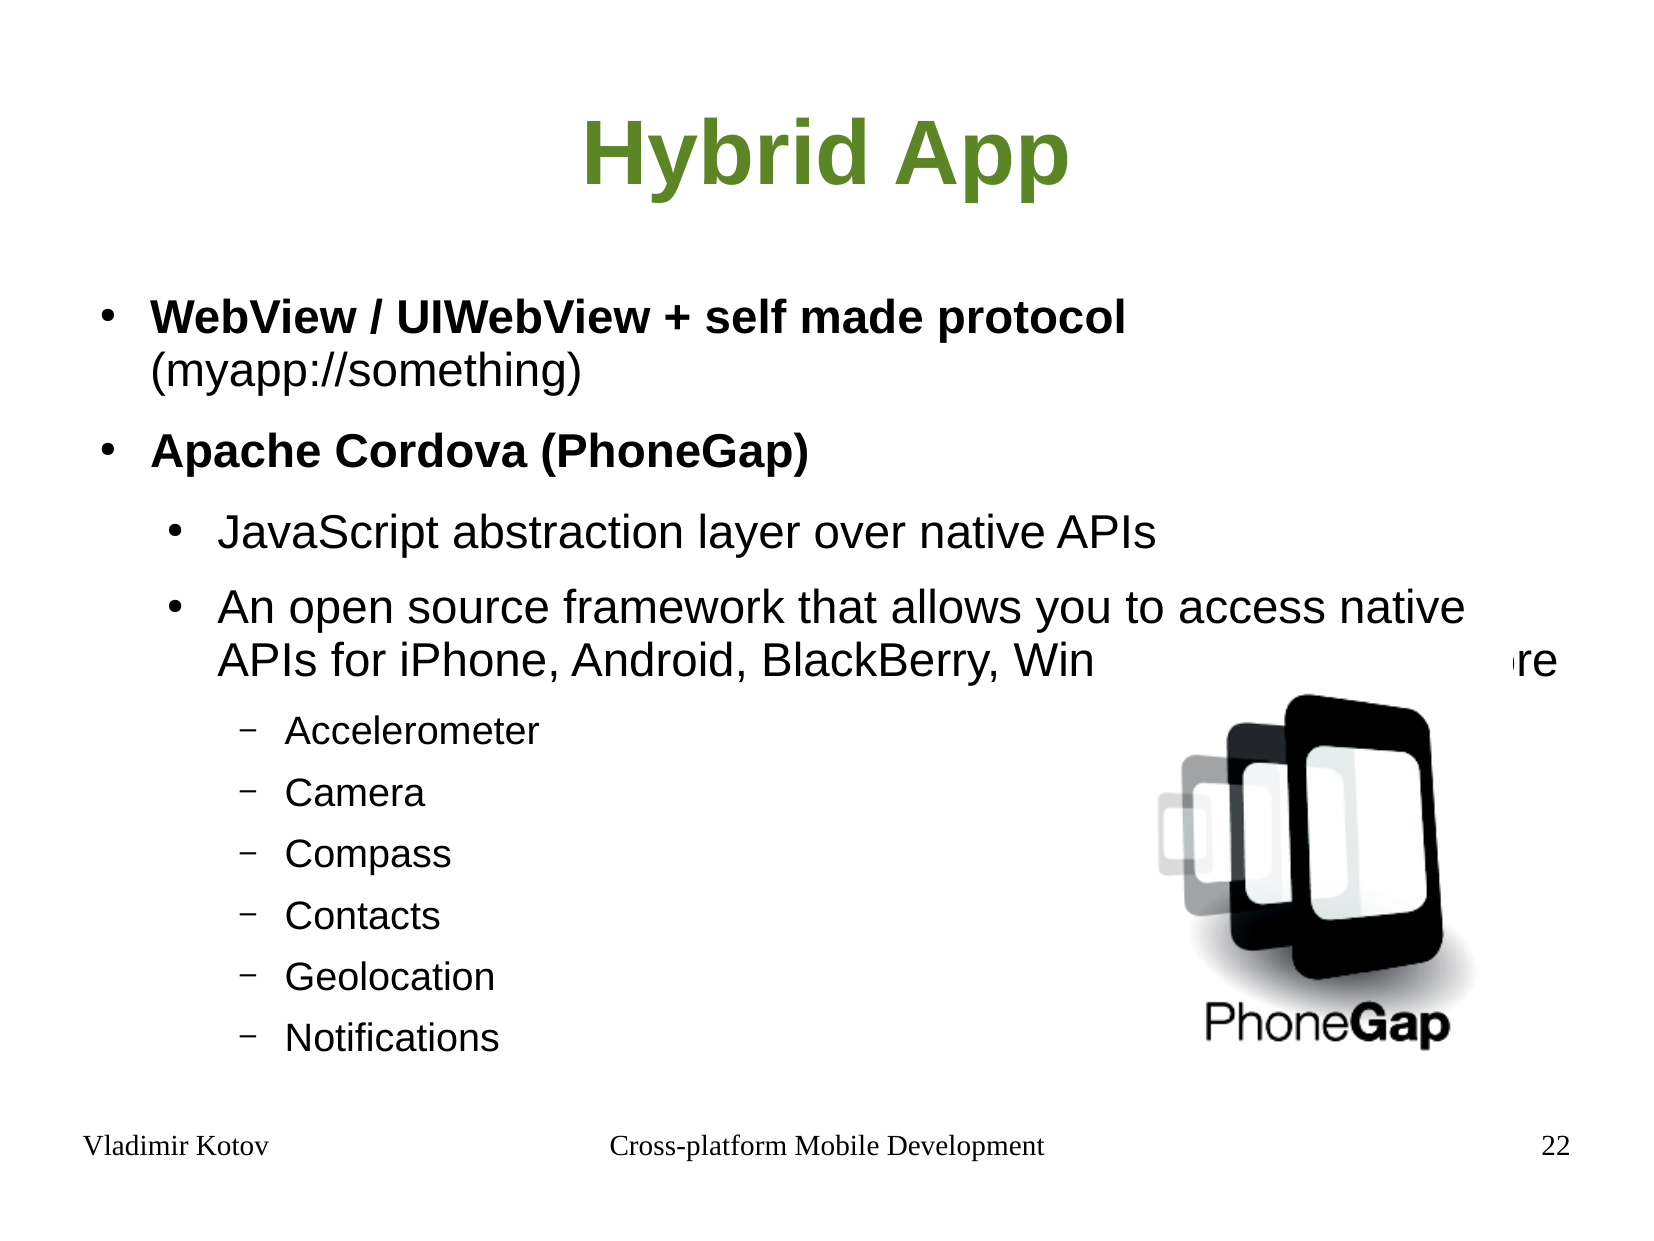

# Hybrid App
WebView / UIWebView + self made protocol (myapp://something)
Apache Cordova (PhoneGap)
JavaScript abstraction layer over native APIs
An open source framework that allows you to access native APIs for iPhone, Android, BlackBerry, Windows Phone 7 + more
Accelerometer
Camera
Compass
Contacts
Geolocation
Notifications
Vladimir Kotov
Cross-platform Mobile Development
22